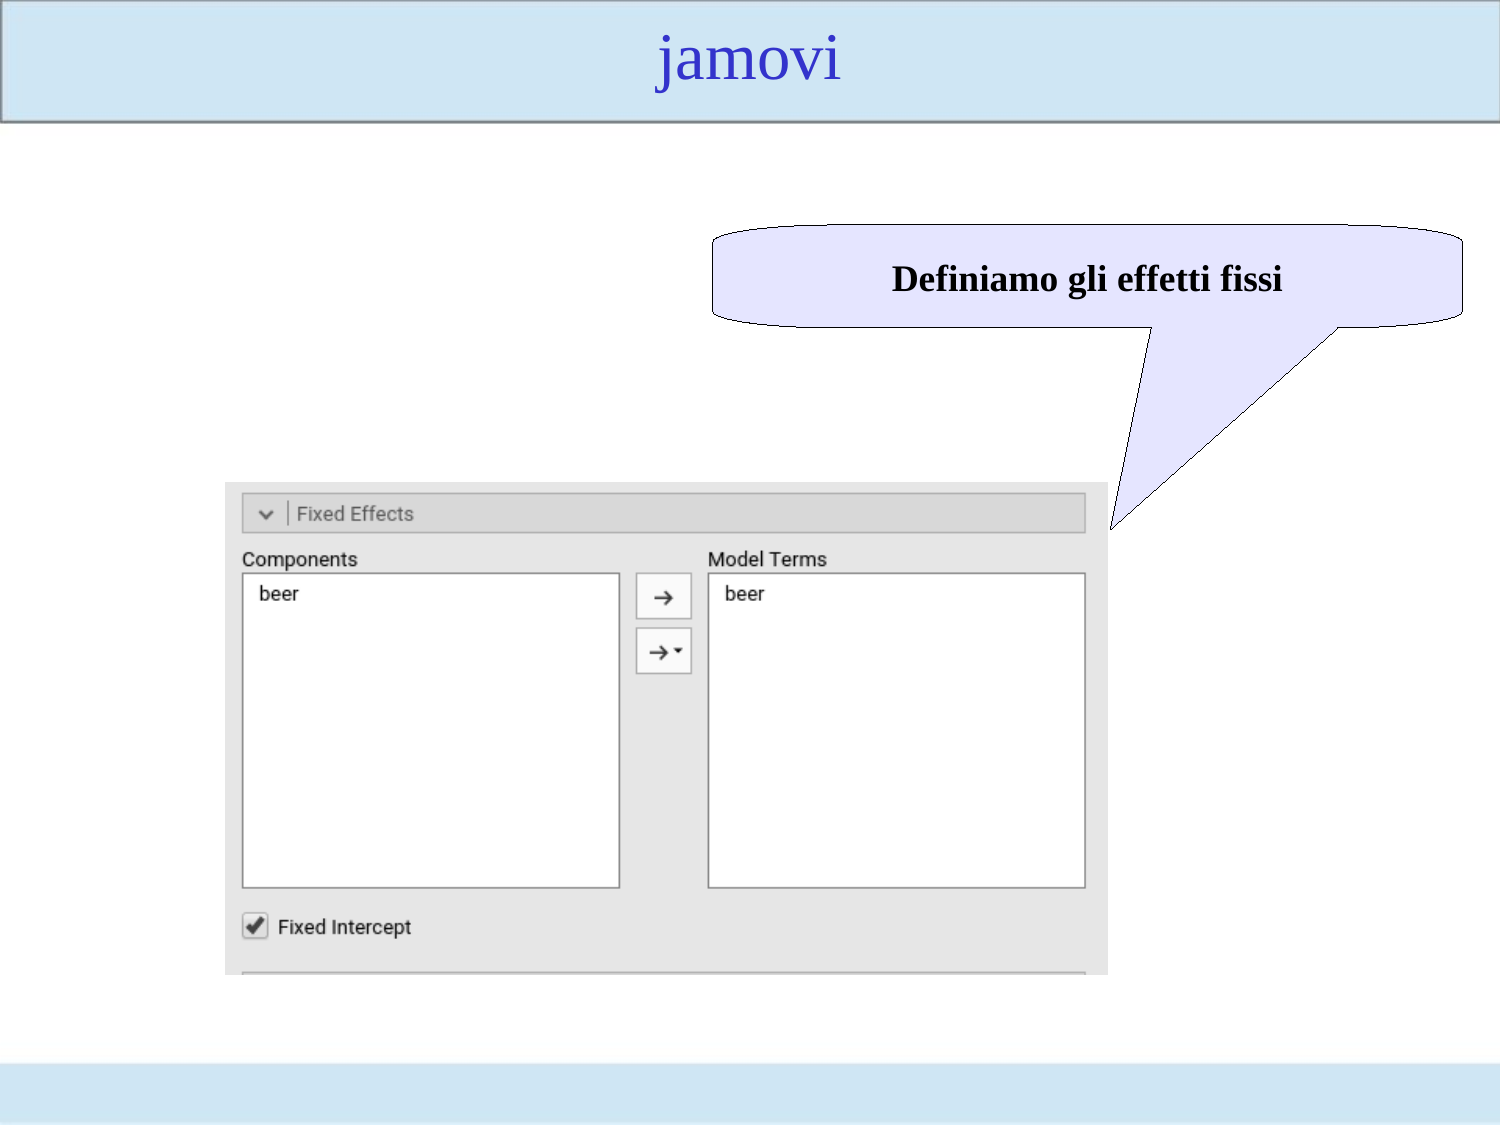

# jamovi
Definiamo gli effetti fissi
47